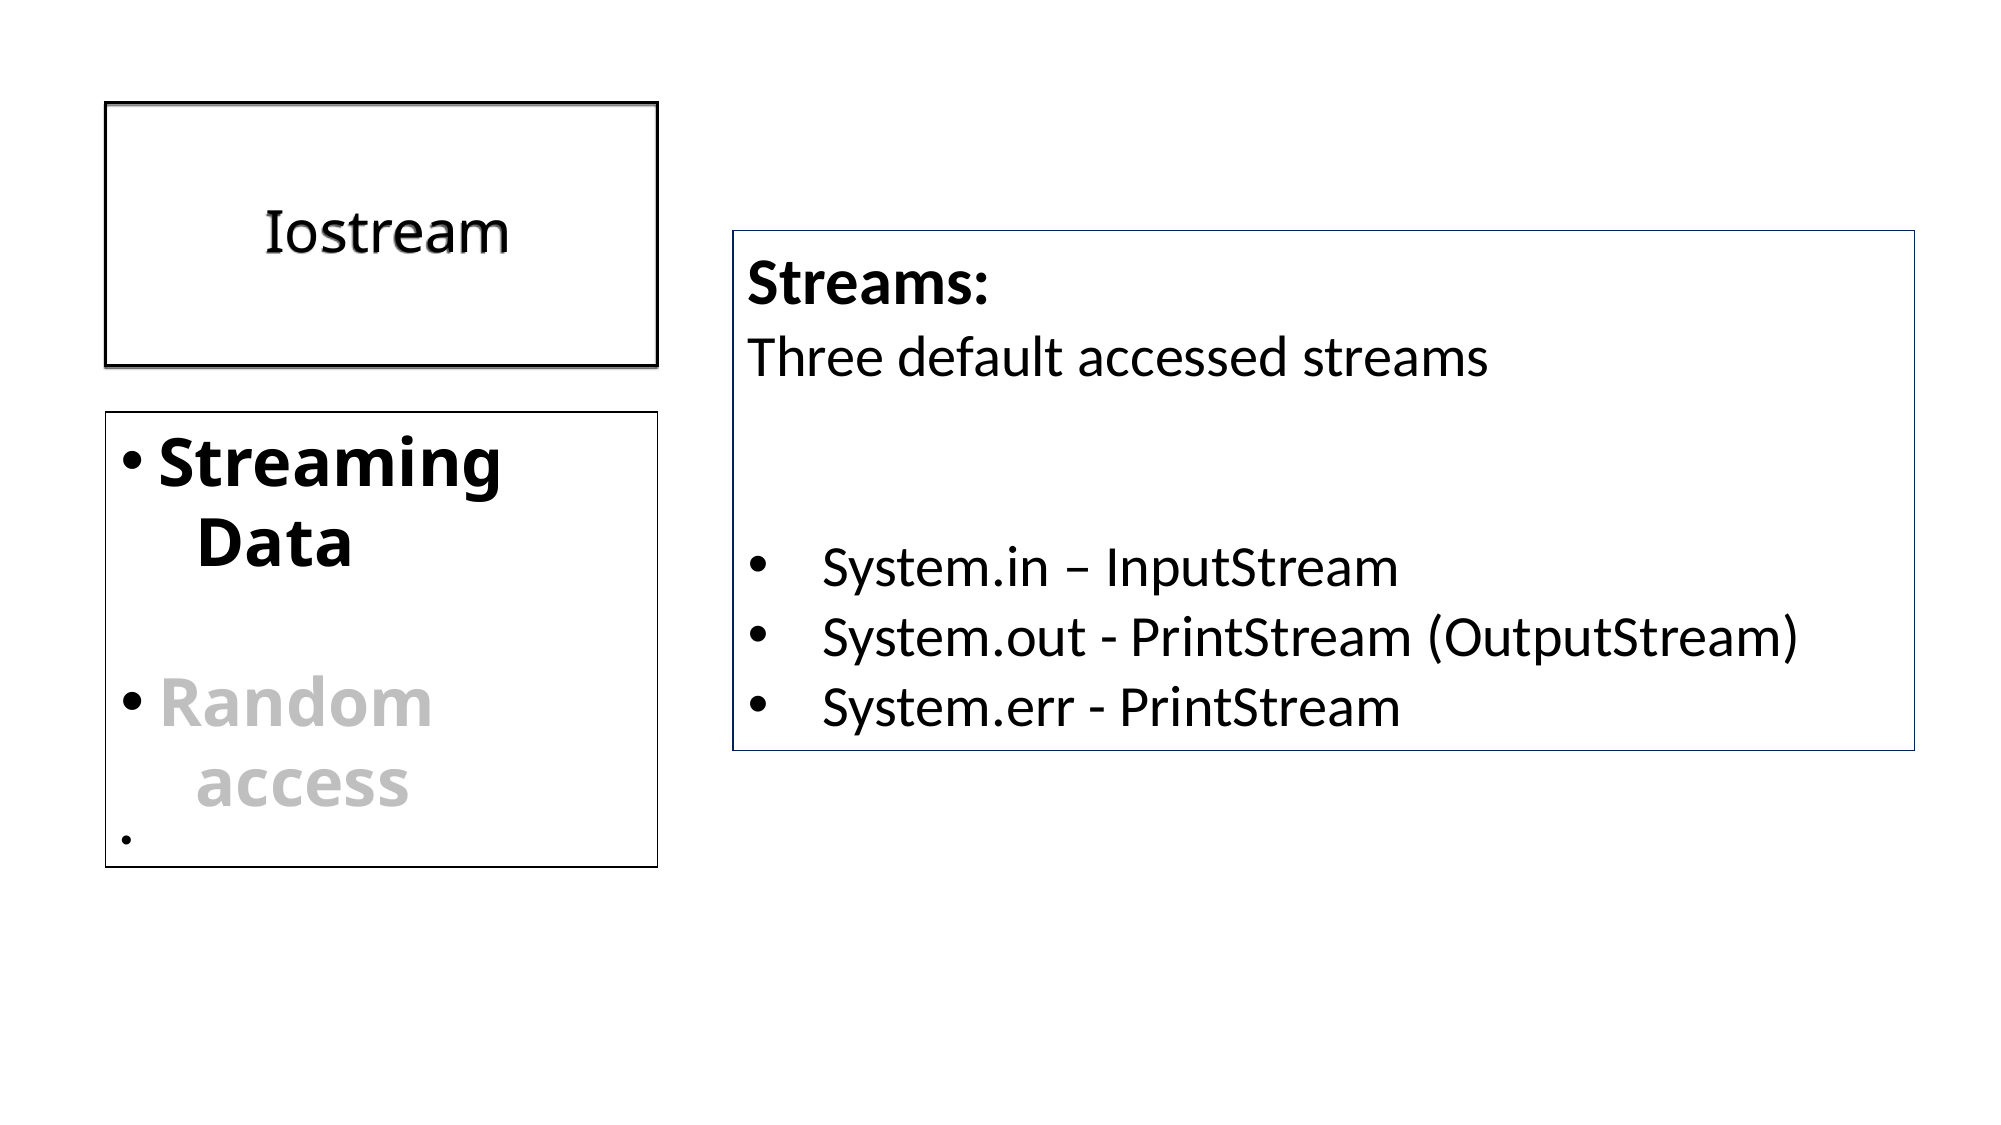

# Iostream
Streams:
Three default accessed streams
System.in – InputStream
System.out - PrintStream (OutputStream)
System.err - PrintStream
Streaming Data
Random access